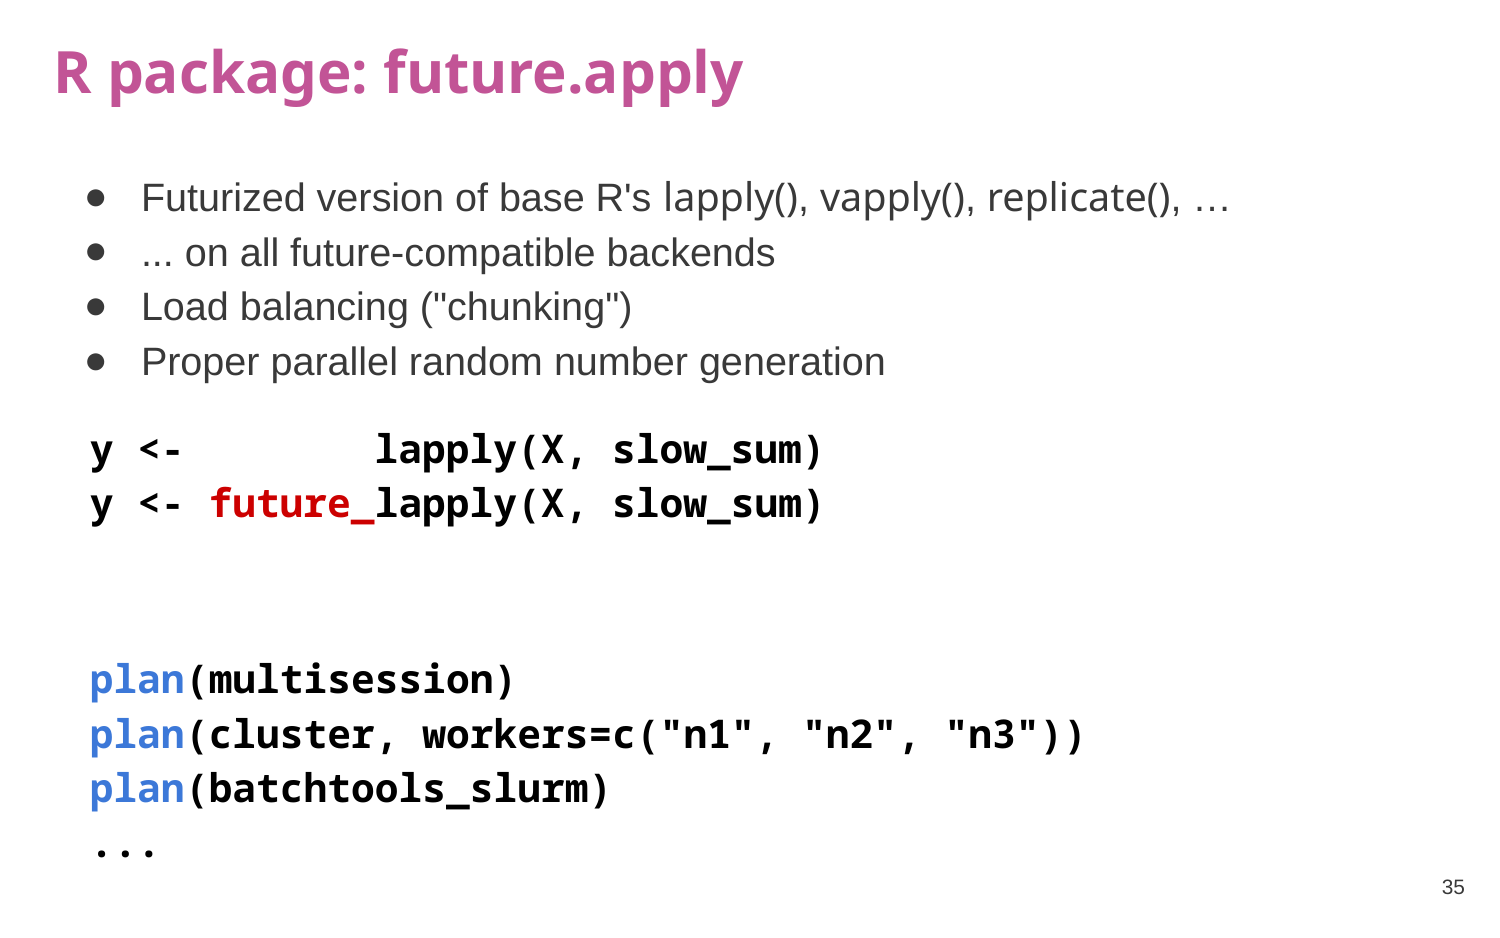

# R package: future.apply
Futurized version of base R's lapply(), vapply(), replicate(), …
... on all future-compatible backends
Load balancing ("chunking")
Proper parallel random number generation
 y <- lapply(X, slow_sum)
 y <- future_lapply(X, slow_sum)
 plan(multisession)
 plan(cluster, workers=c("n1", "n2", "n3"))
 plan(batchtools_slurm)
 ...